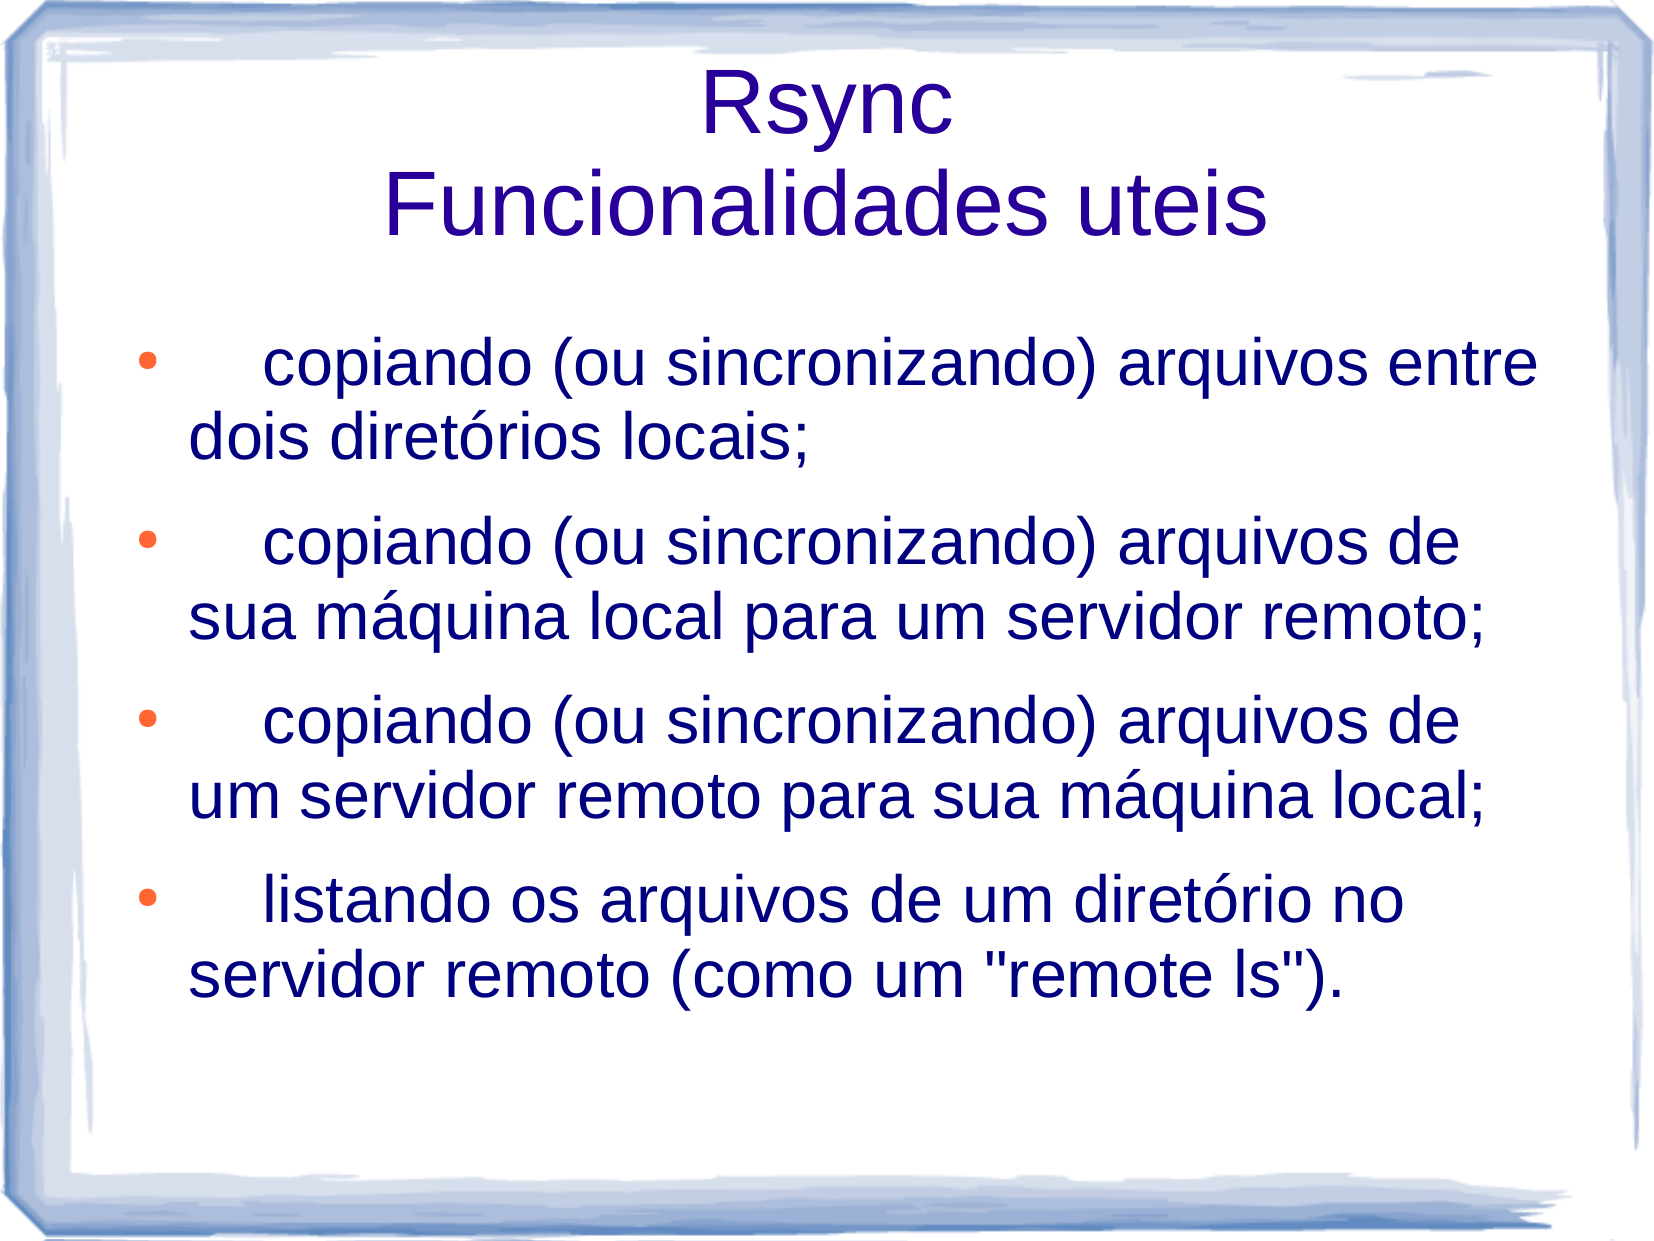

# Rsync Funcionalidades uteis
 copiando (ou sincronizando) arquivos entre dois diretórios locais;
 copiando (ou sincronizando) arquivos de sua máquina local para um servidor remoto;
 copiando (ou sincronizando) arquivos de um servidor remoto para sua máquina local;
 listando os arquivos de um diretório no servidor remoto (como um "remote ls").